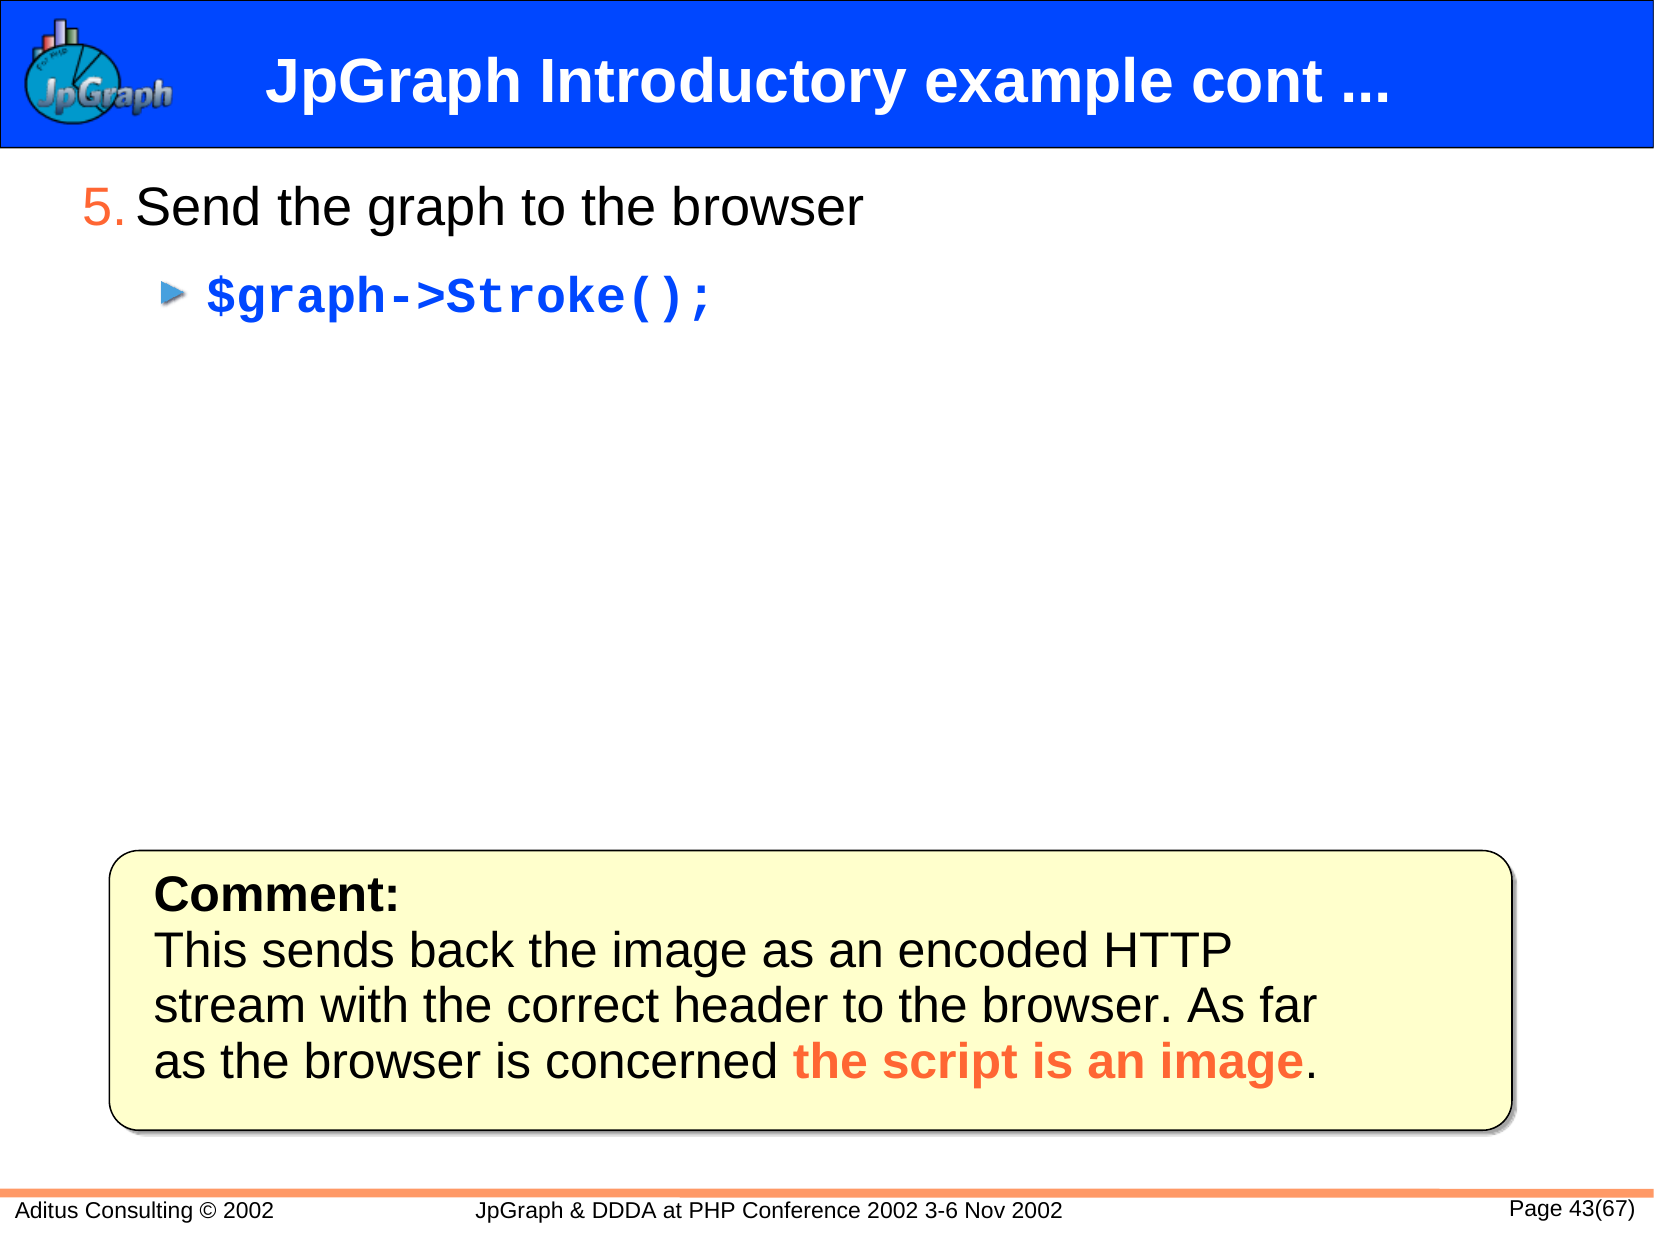

# JpGraph Introductory example cont ...
Send the graph to the browser
$graph->Stroke();
Comment:
This sends back the image as an encoded HTTP stream with the correct header to the browser. As far as the browser is concerned the script is an image.